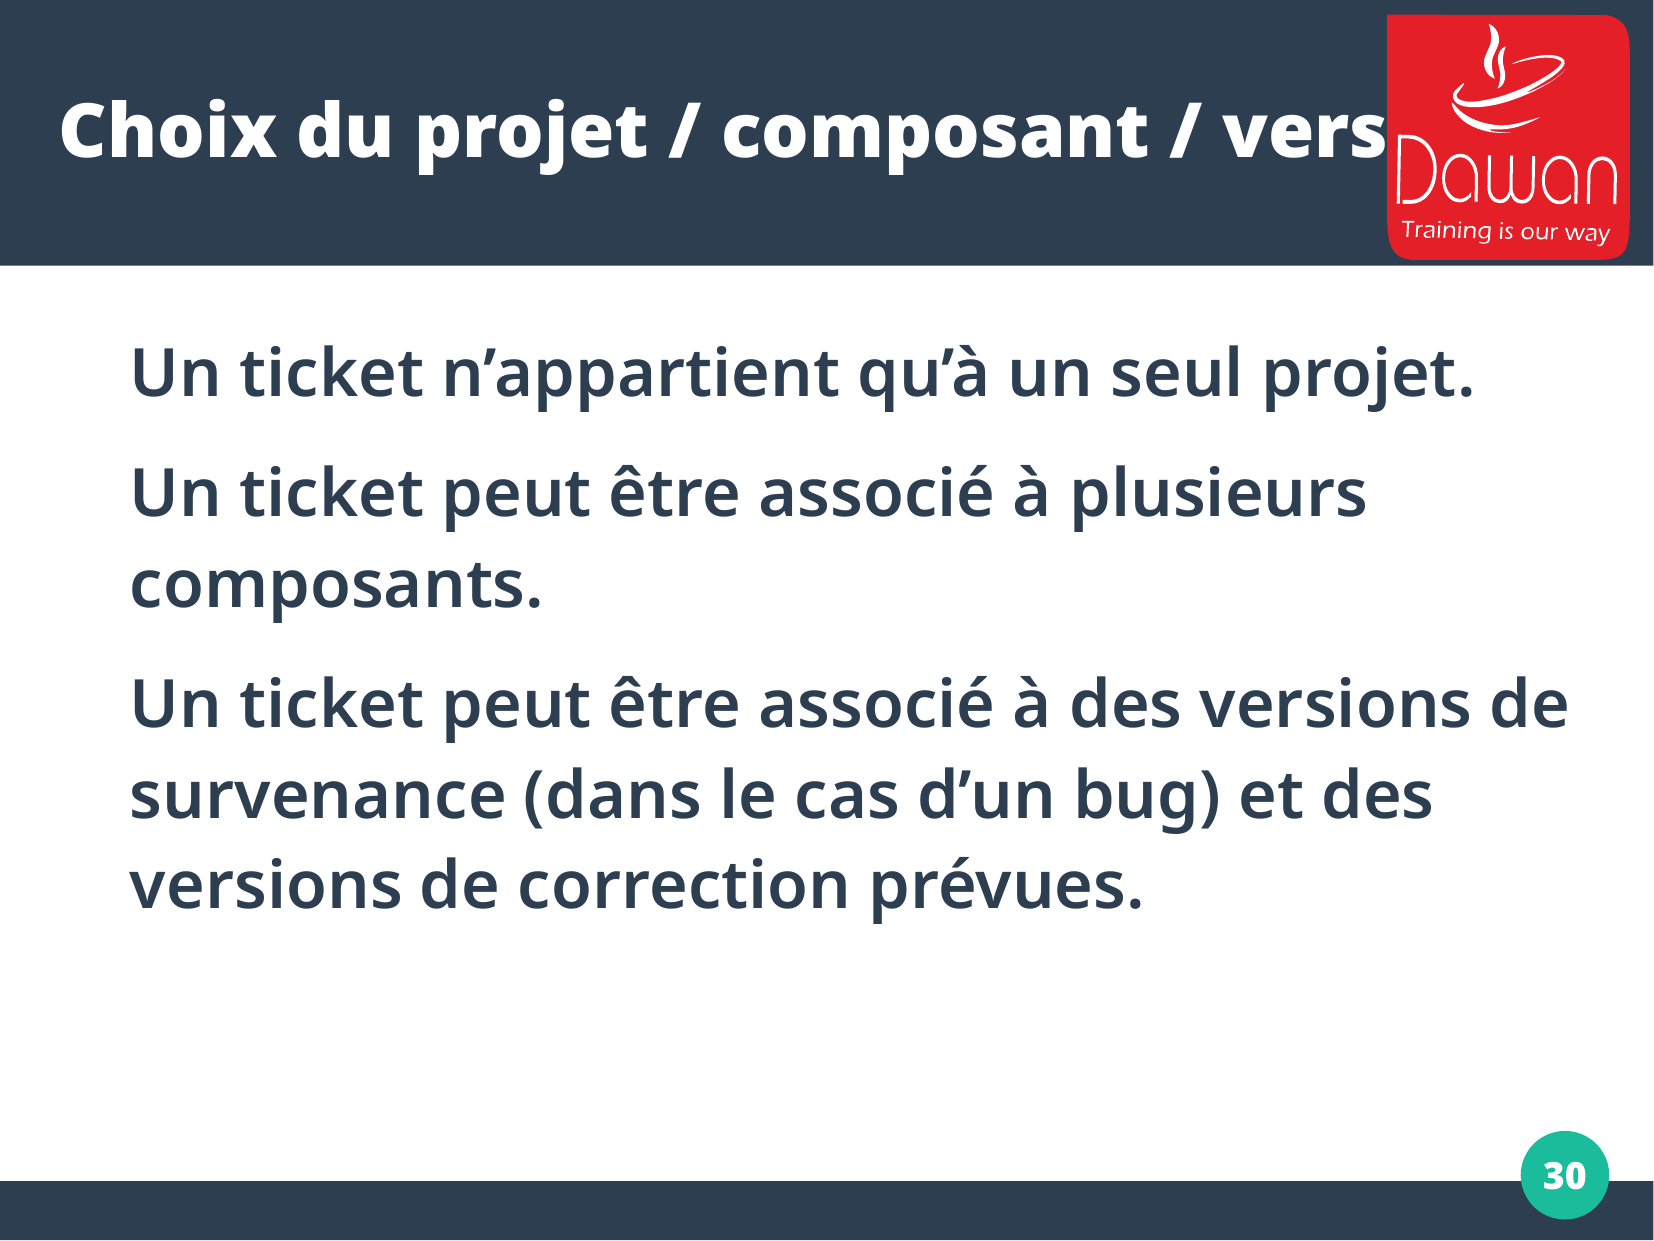

# Choix du projet / composant / version
Un ticket n’appartient qu’à un seul projet.
Un ticket peut être associé à plusieurs composants.
Un ticket peut être associé à des versions de survenance (dans le cas d’un bug) et des versions de correction prévues.
30